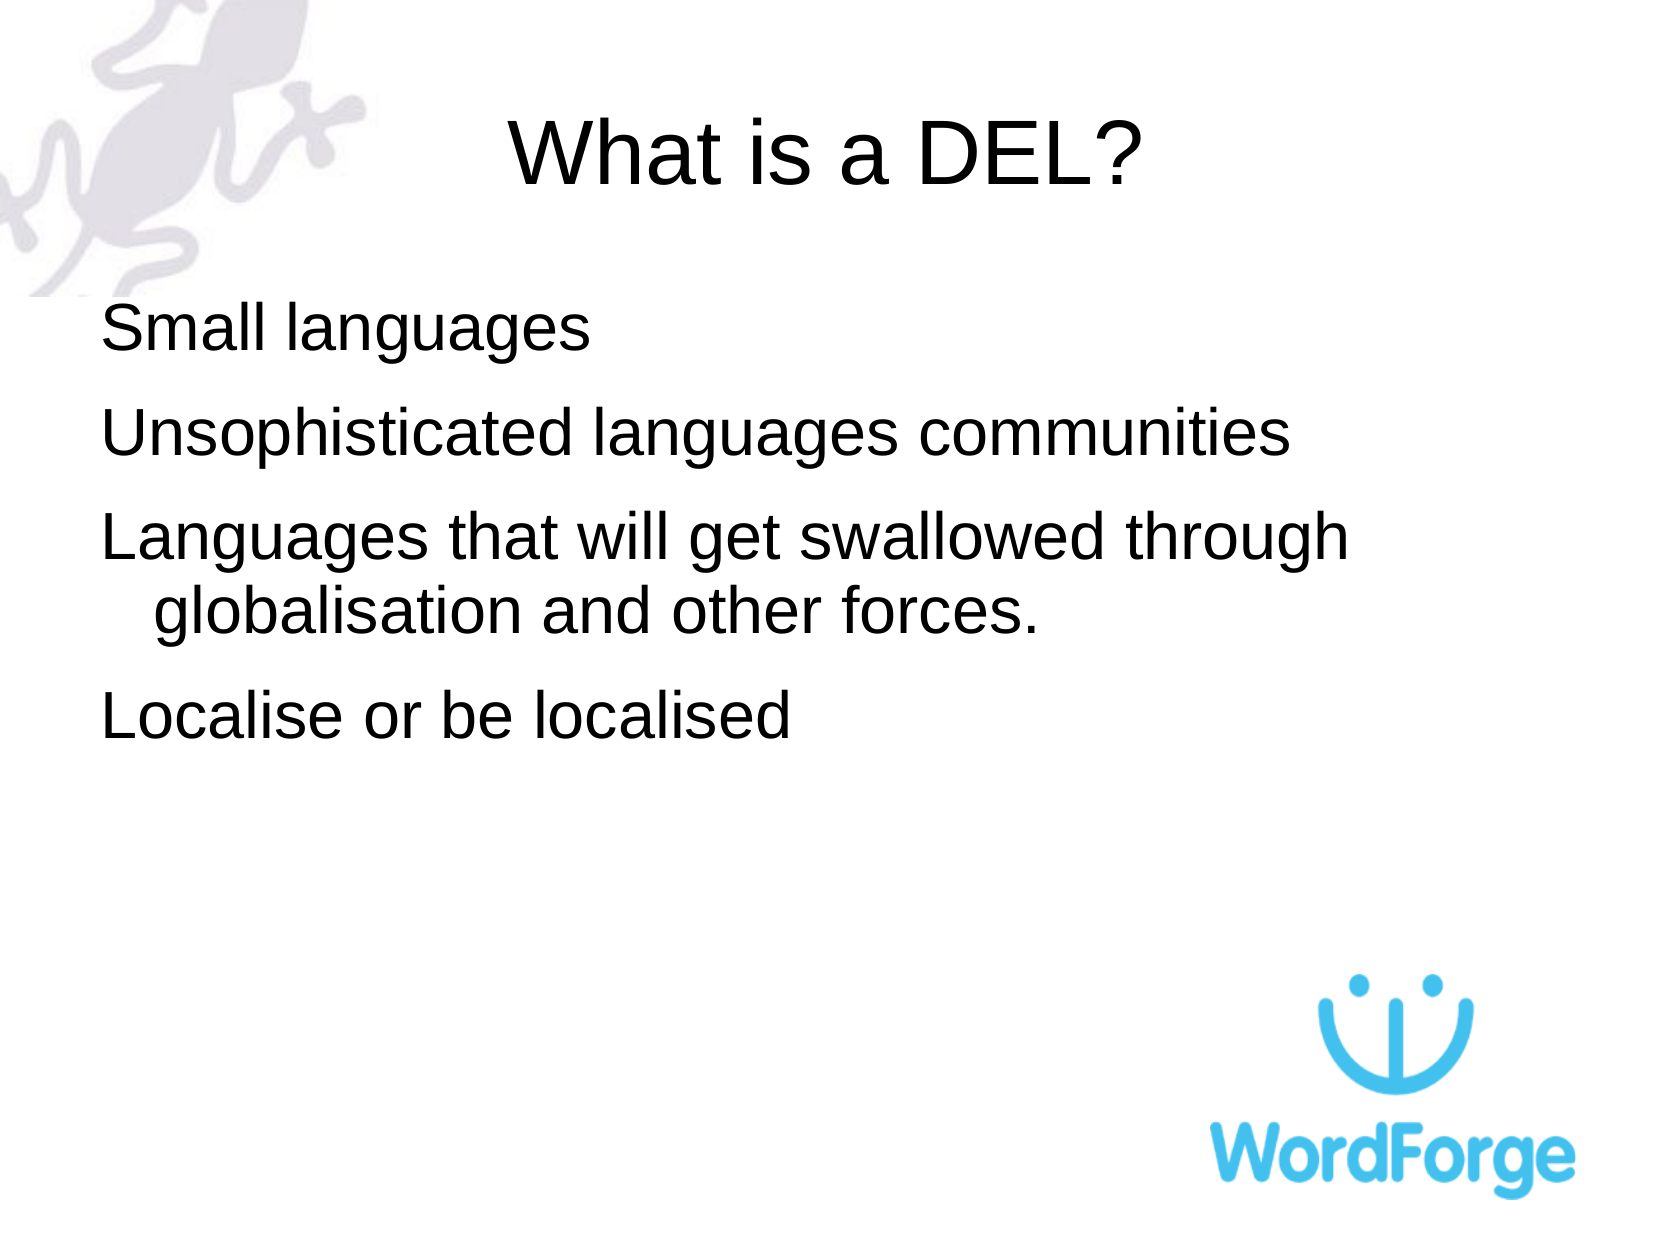

# What is a DEL?
Small languages
Unsophisticated languages communities
Languages that will get swallowed through globalisation and other forces.
Localise or be localised